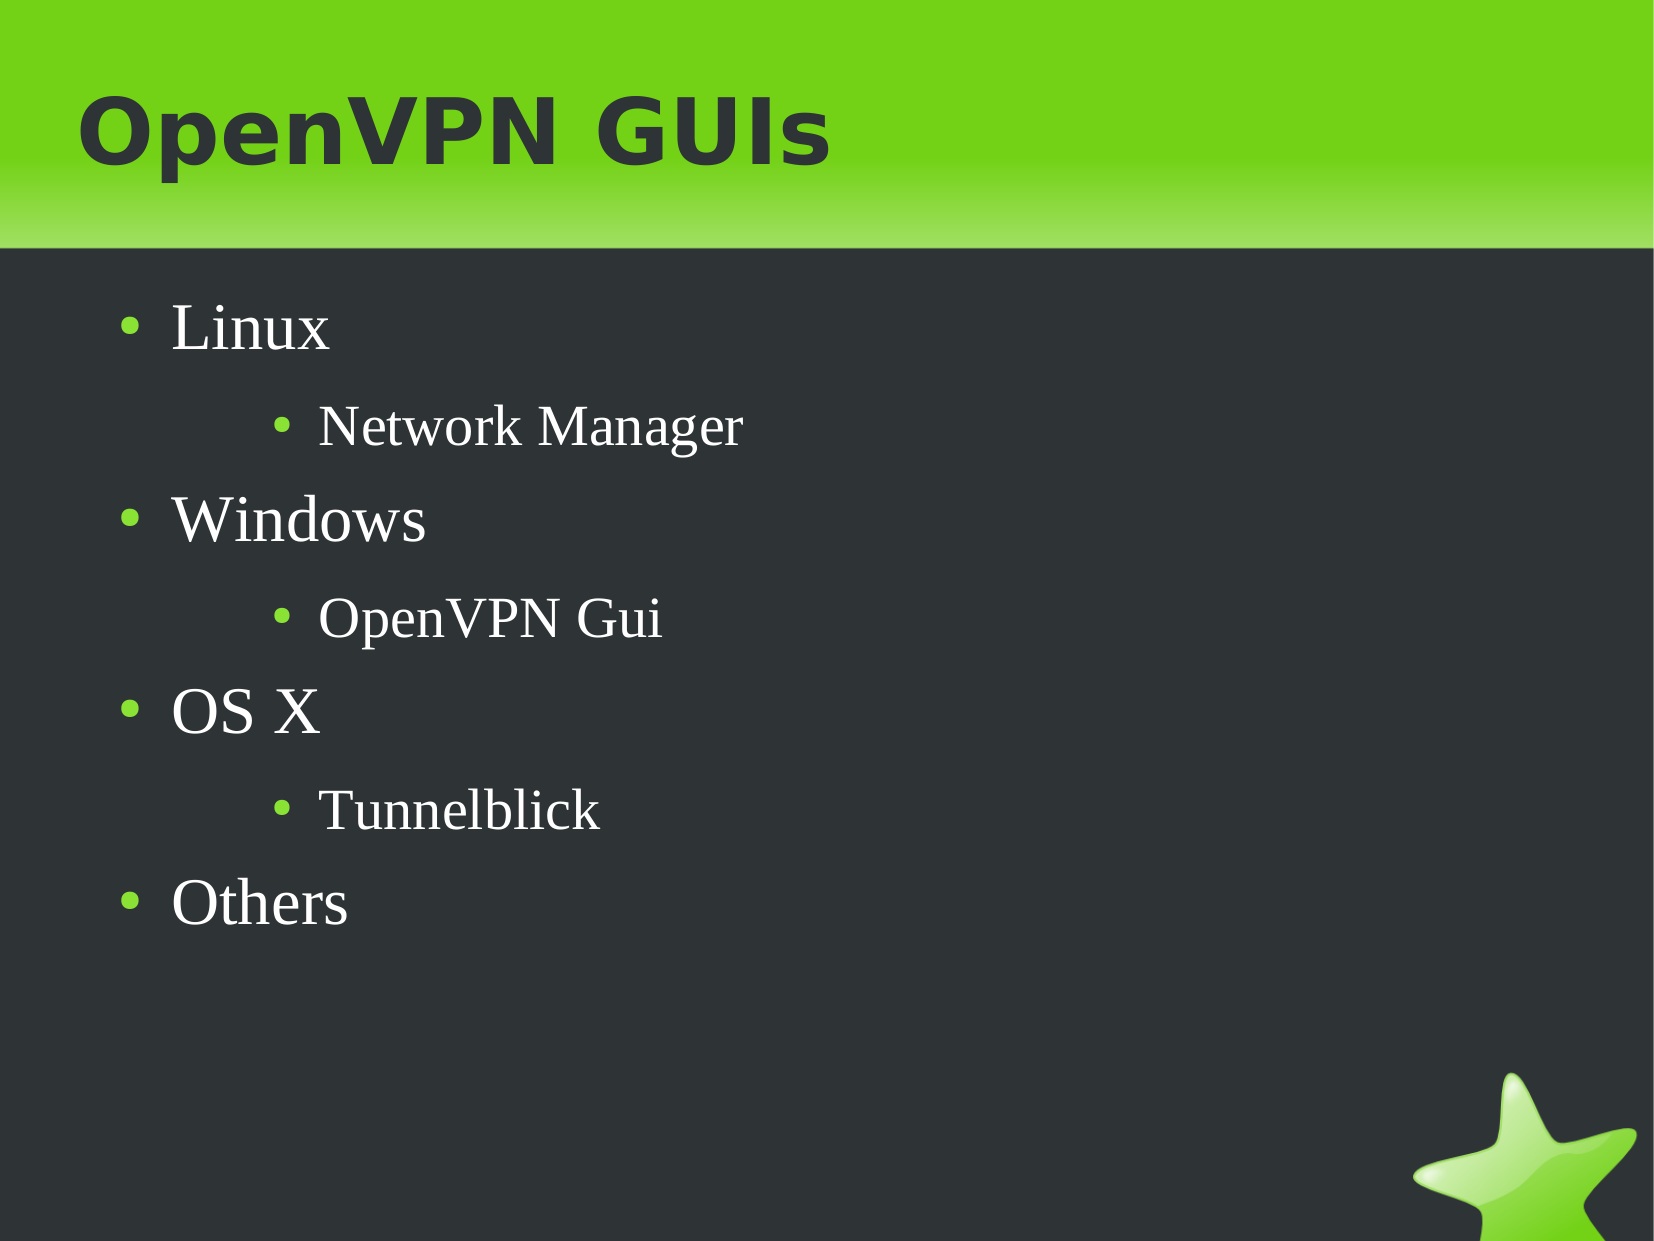

# OpenVPN GUIs
Linux
Network Manager
Windows
OpenVPN Gui
OS X
Tunnelblick
Others